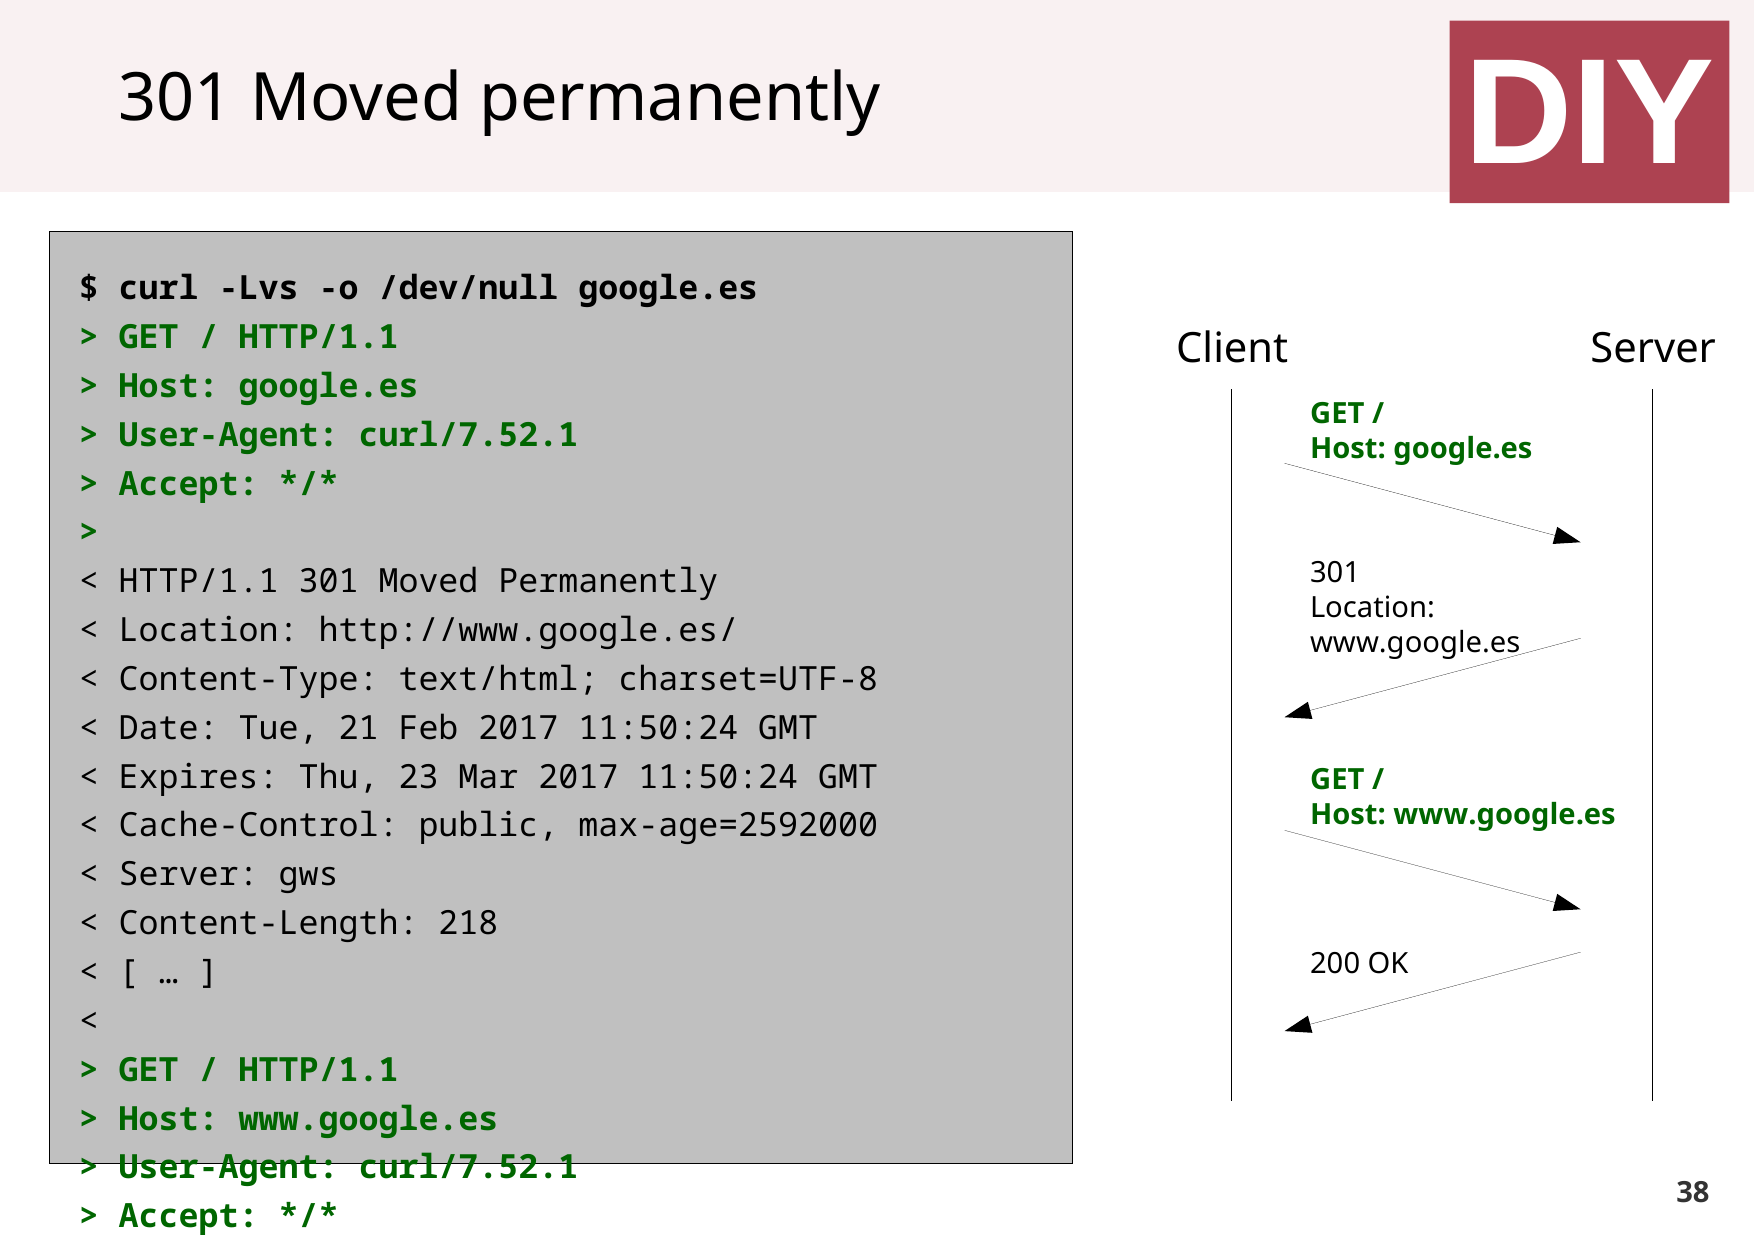

# 301 Moved permanently
DIY
$ curl -Lvs -o /dev/null google.es
> GET / HTTP/1.1
> Host: google.es
> User-Agent: curl/7.52.1
> Accept: */*
>
< HTTP/1.1 301 Moved Permanently
< Location: http://www.google.es/
< Content-Type: text/html; charset=UTF-8
< Date: Tue, 21 Feb 2017 11:50:24 GMT
< Expires: Thu, 23 Mar 2017 11:50:24 GMT
< Cache-Control: public, max-age=2592000
< Server: gws
< Content-Length: 218
< [ … ]
<
> GET / HTTP/1.1
> Host: www.google.es
> User-Agent: curl/7.52.1
> Accept: */*
>
< HTTP/1.1 200 OK
< Date: Tue, 21 Feb 2017 11:50:24 GMT
< Cache-Control: private, max-age=0
< [ … ]
Client
Server
GET /
Host: google.es
301
Location: www.google.es
GET /
Host: www.google.es
200 OK
38
Confiabilidad y control de flujo